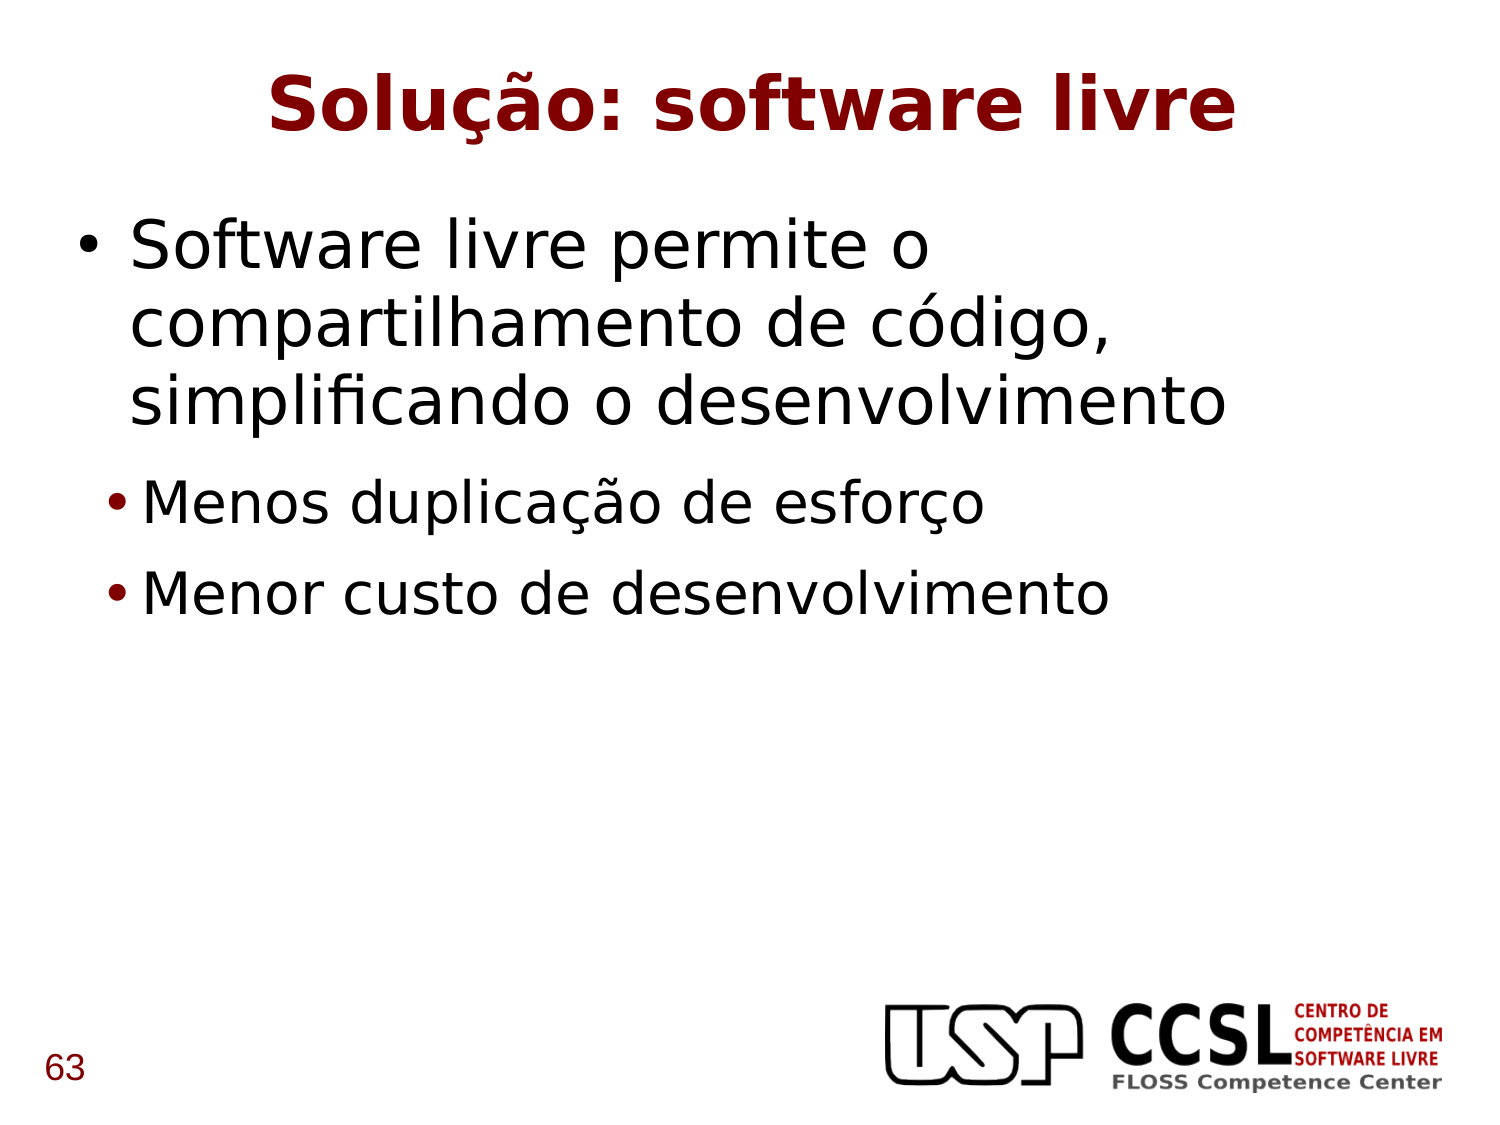

# Solução: software livre
Software livre permite o compartilhamento de código, simplificando o desenvolvimento
Menos duplicação de esforço
Menor custo de desenvolvimento